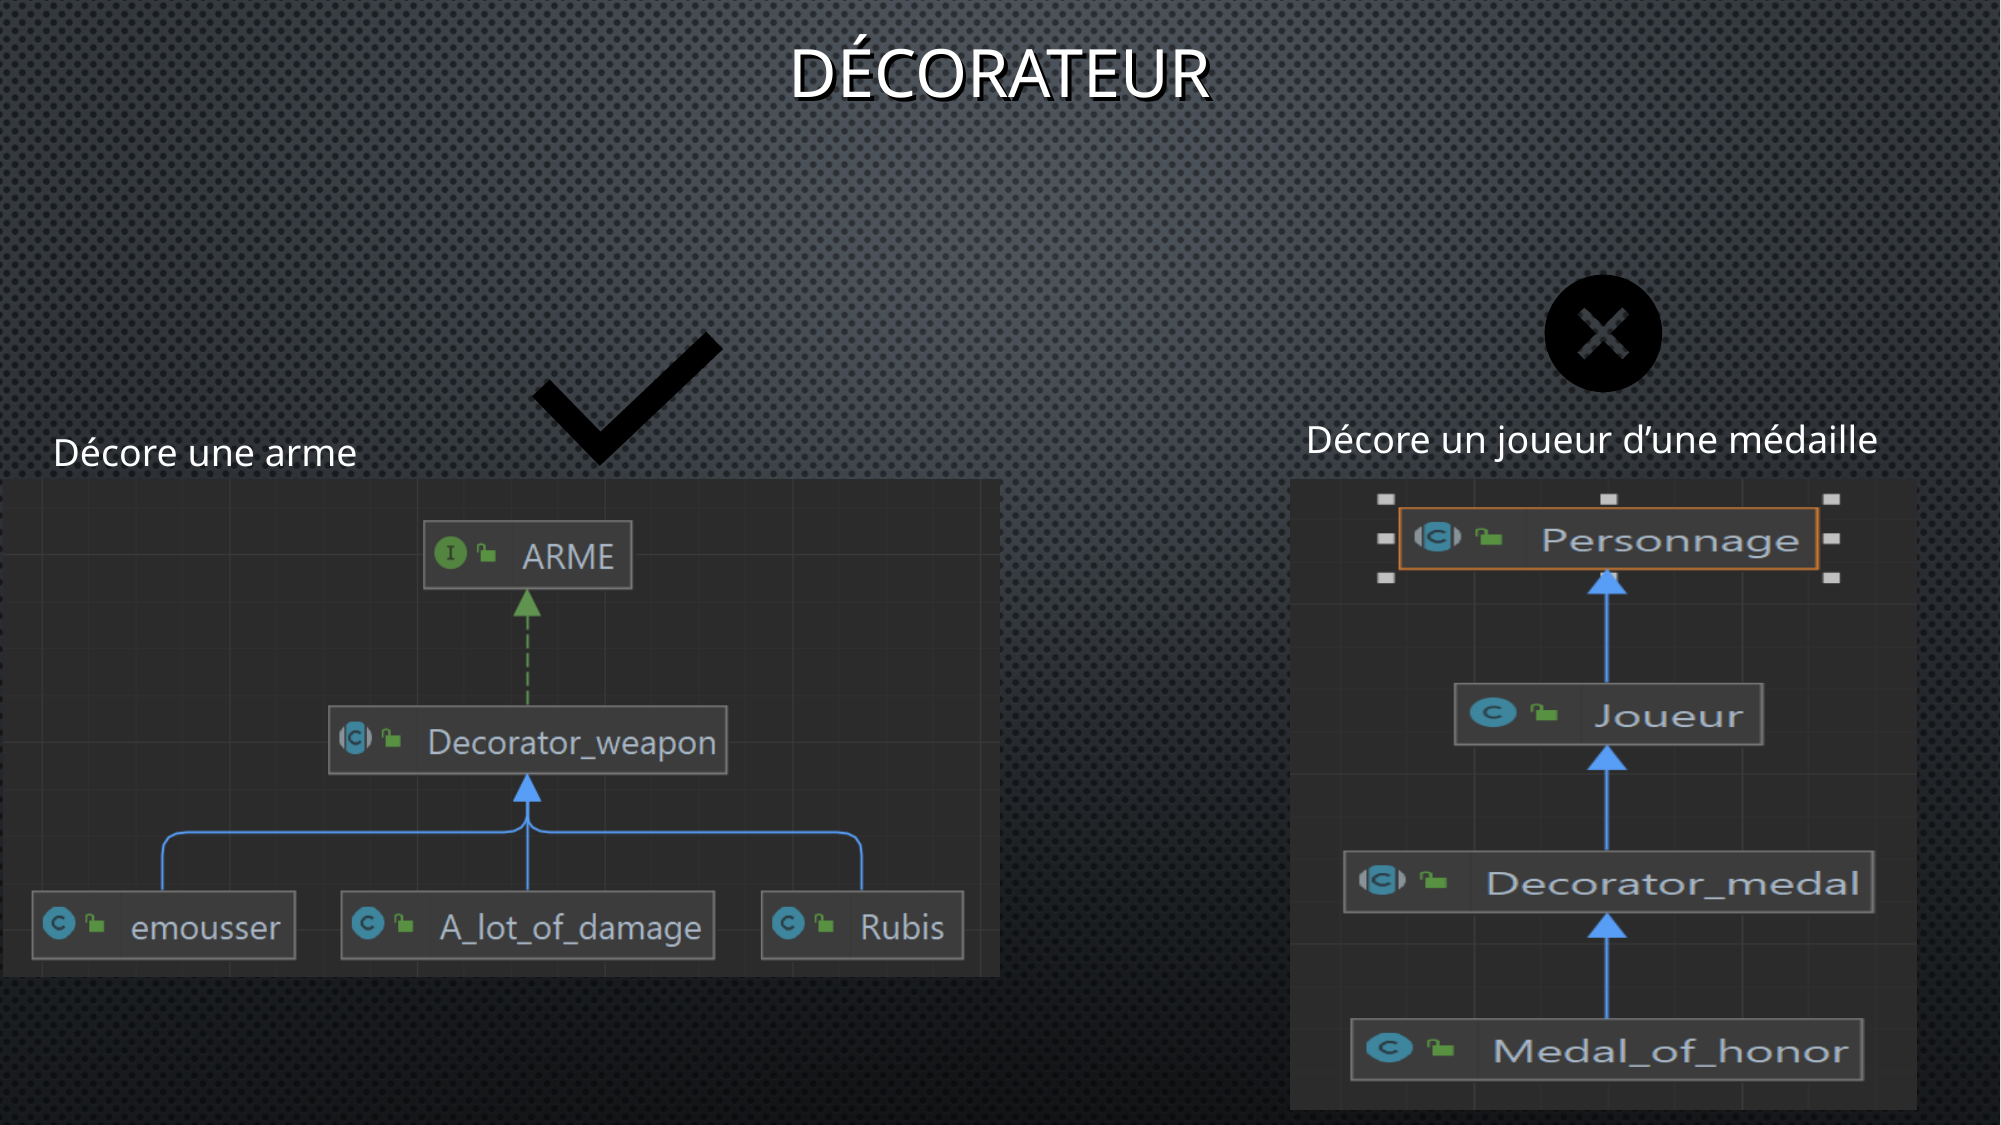

# Décorateur
Décore un joueur d’une médaille
Décore une arme